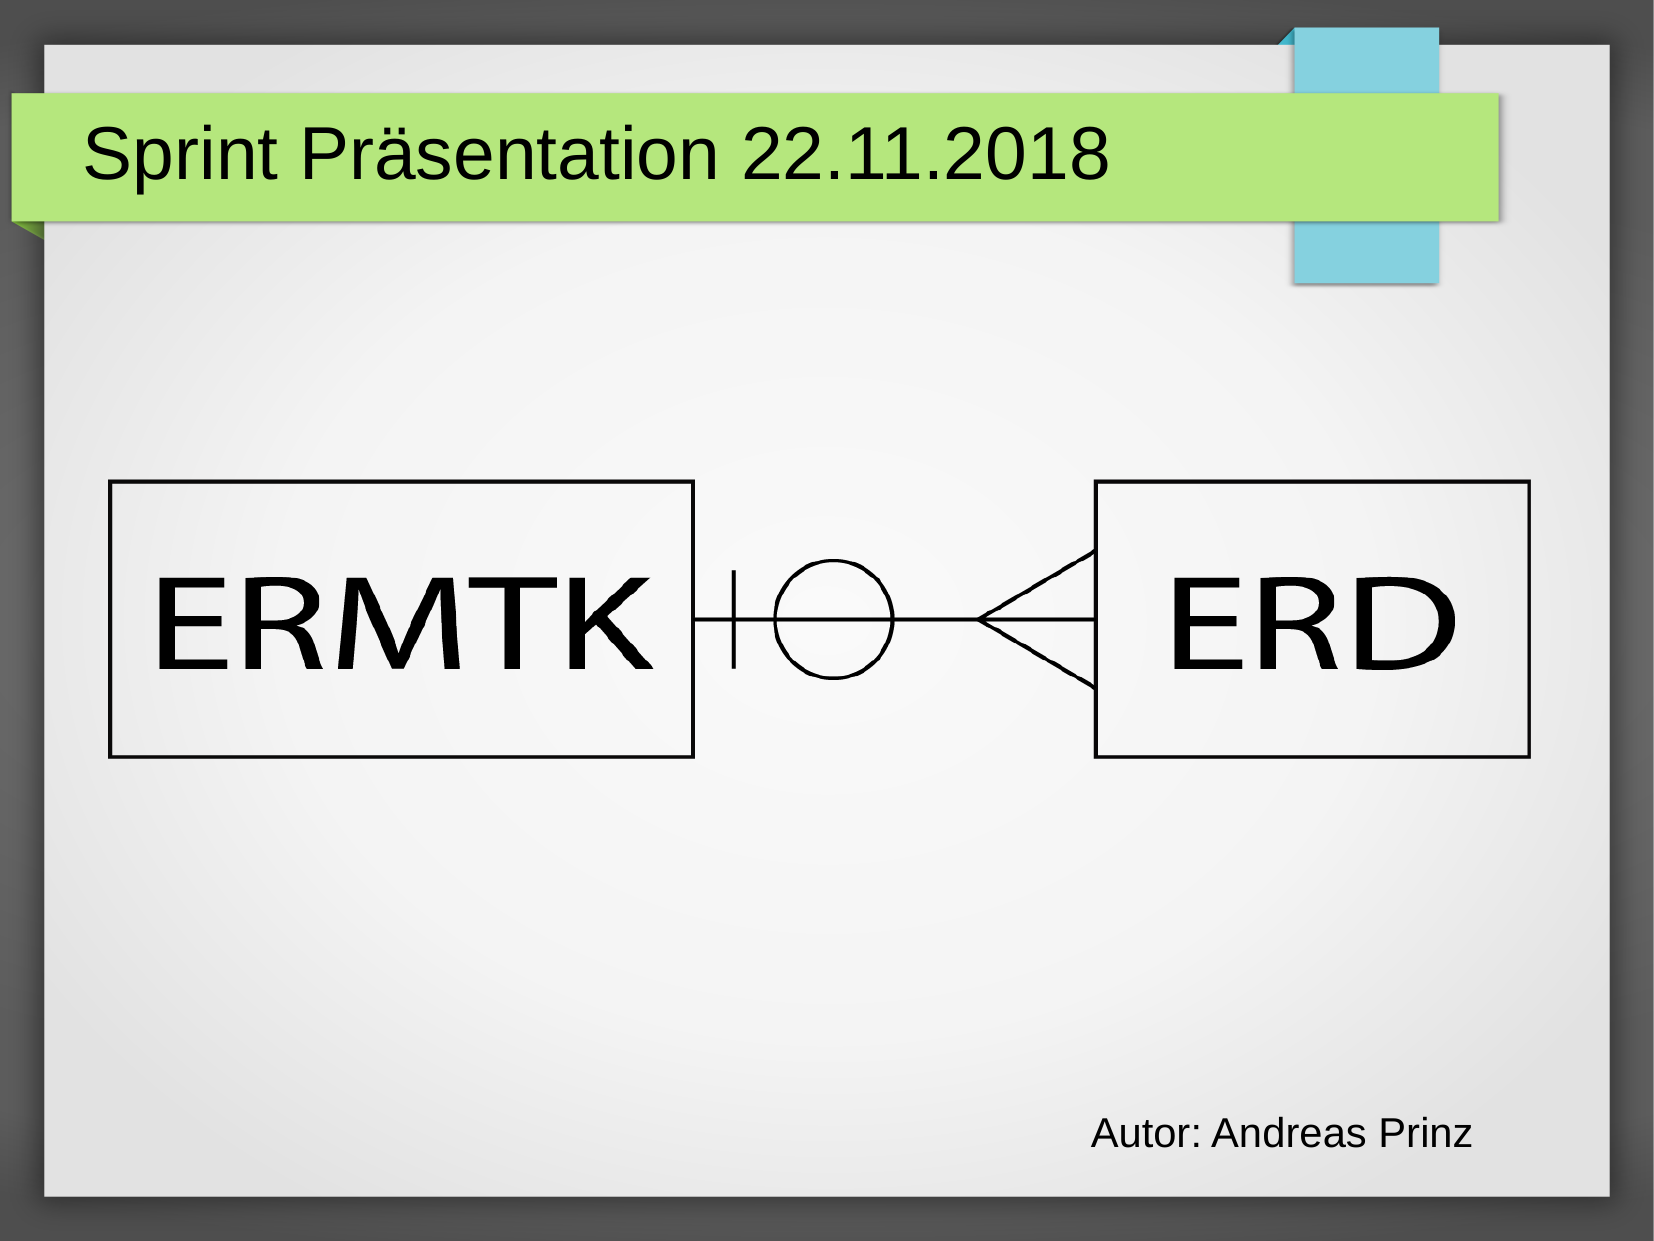

# Sprint Präsentation 22.11.2018
Autor: Andreas Prinz